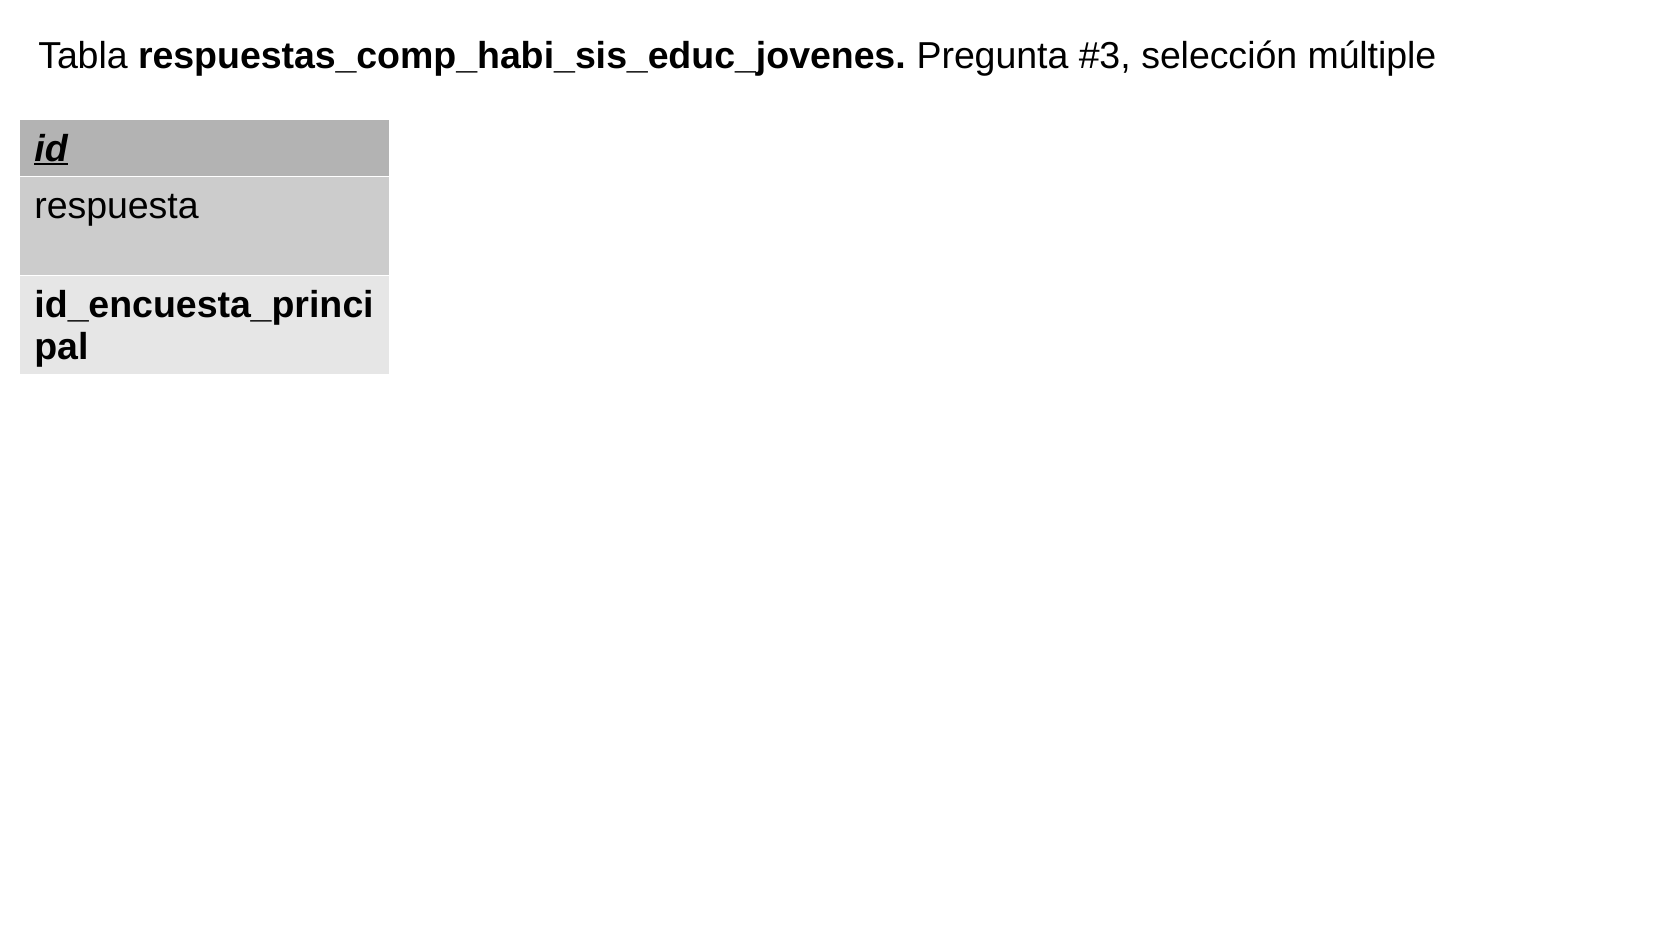

Tabla respuestas_comp_habi_sis_educ_jovenes. Pregunta #3, selección múltiple
| id |
| --- |
| respuesta |
| id\_encuesta\_principal |